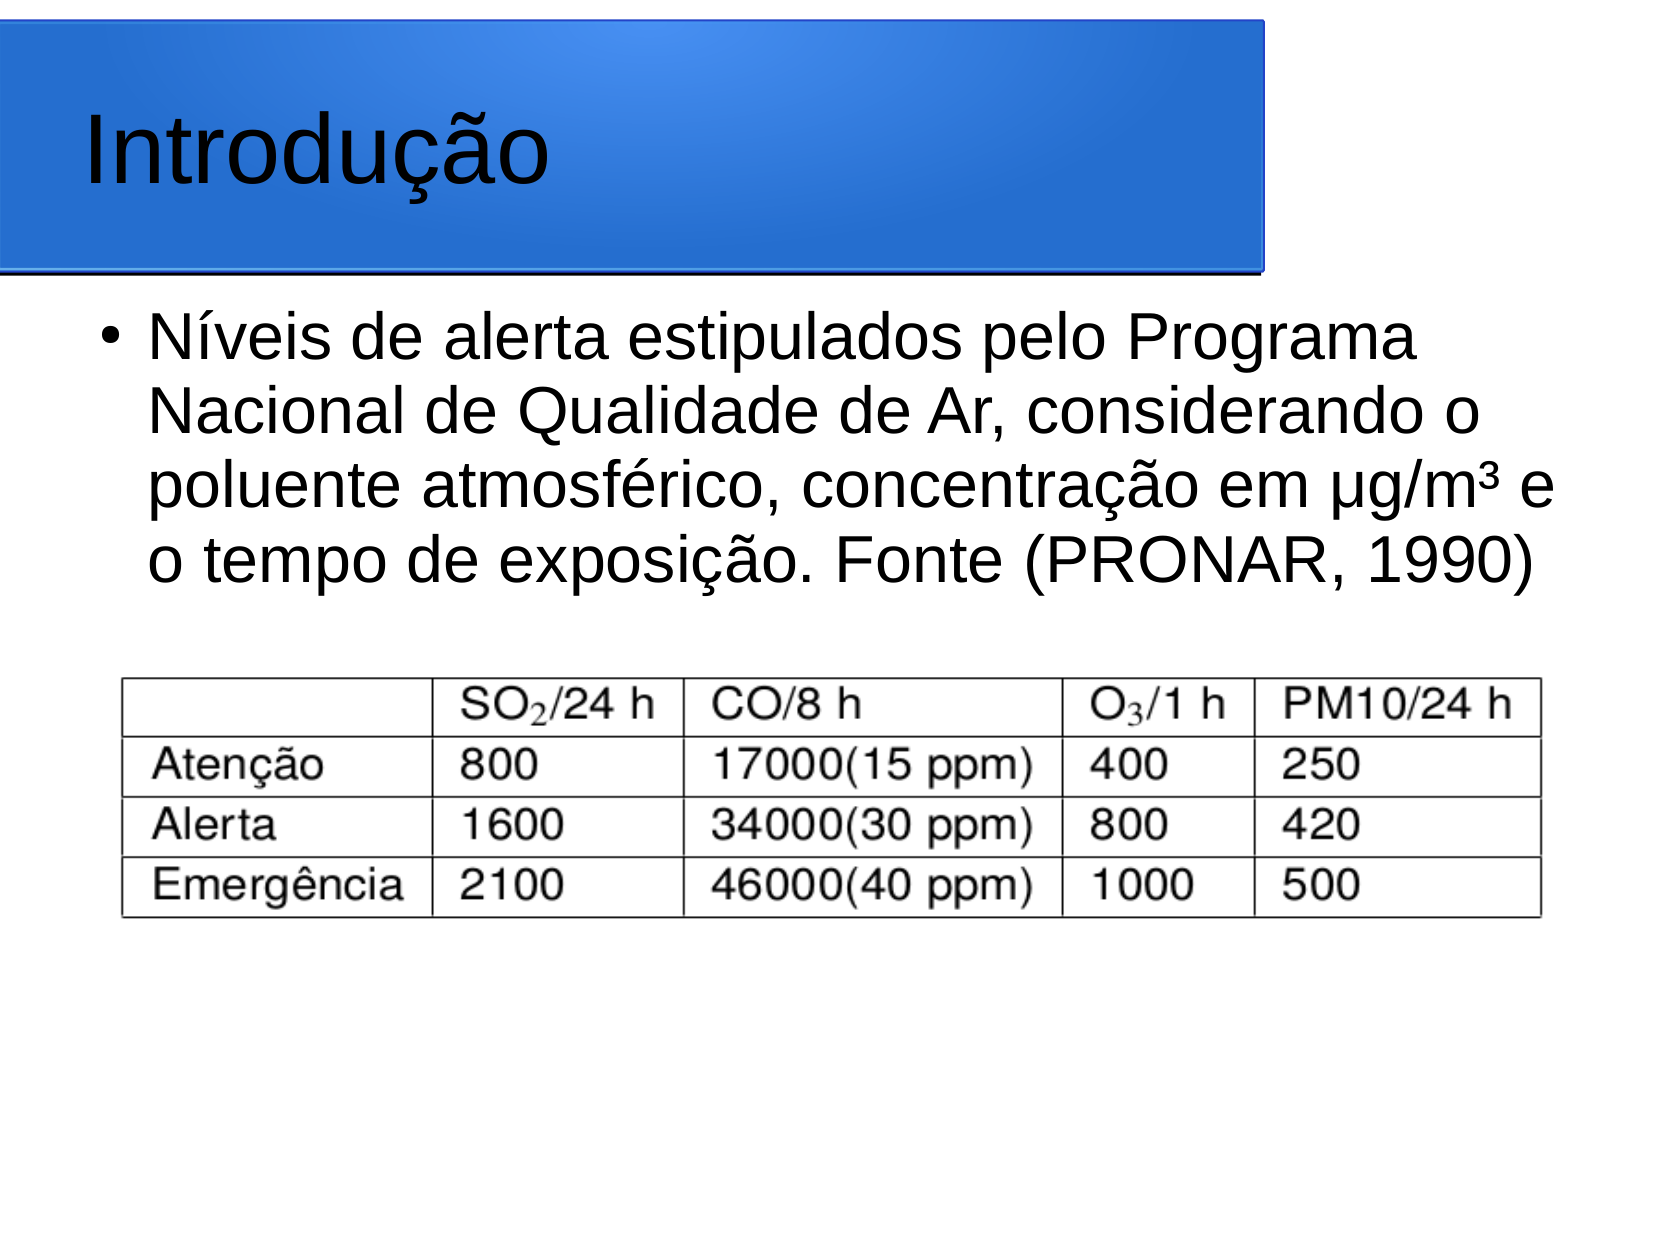

# Introdução
Níveis de alerta estipulados pelo Programa Nacional de Qualidade de Ar, considerando o poluente atmosférico, concentração em μg/m³ e o tempo de exposição. Fonte (PRONAR, 1990)